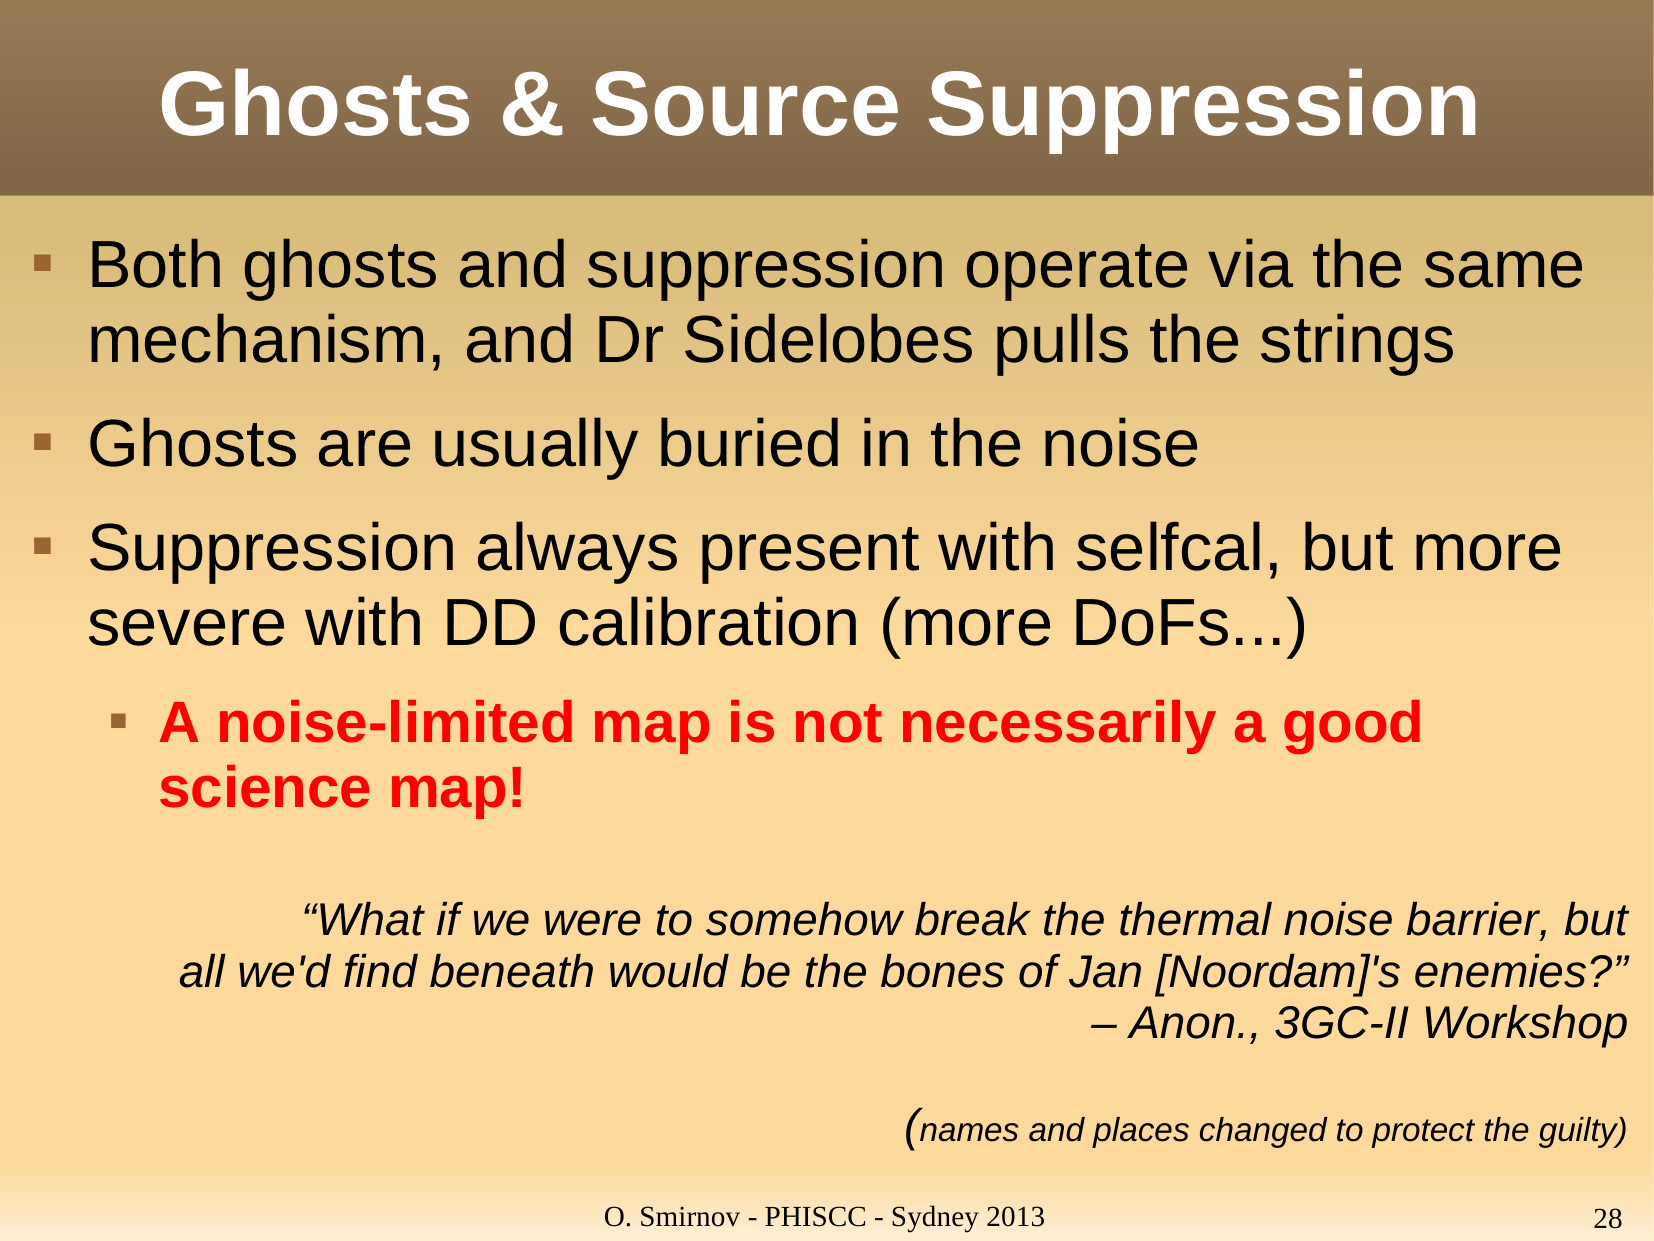

# Ghosts & Source Suppression
Both ghosts and suppression operate via the same mechanism, and Dr Sidelobes pulls the strings
Ghosts are usually buried in the noise
Suppression always present with selfcal, but more severe with DD calibration (more DoFs...)
A noise-limited map is not necessarily a good science map!
“What if we were to somehow break the thermal noise barrier, but
all we'd find beneath would be the bones of Jan [Noordam]'s enemies?”
					– Anon., 3GC-II Workshop
(names and places changed to protect the guilty)
O. Smirnov - PHISCC - Sydney 2013
28